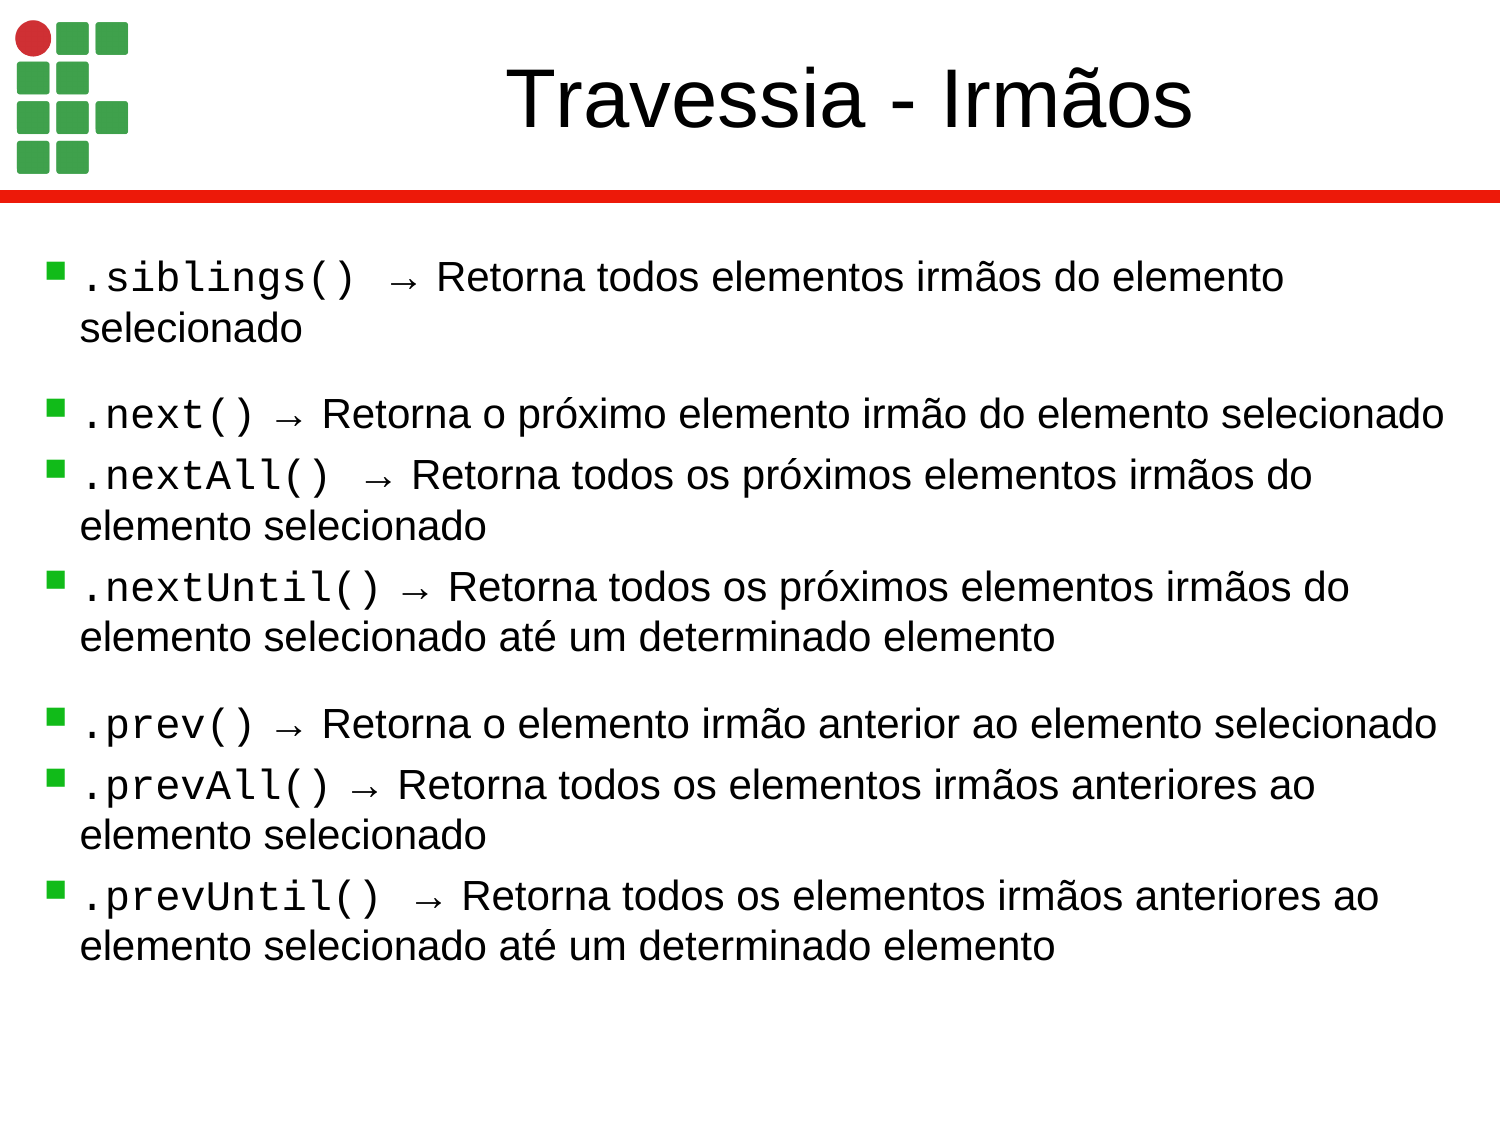

# Travessia - Irmãos
.siblings() → Retorna todos elementos irmãos do elemento selecionado
.next() → Retorna o próximo elemento irmão do elemento selecionado
.nextAll() → Retorna todos os próximos elementos irmãos do elemento selecionado
.nextUntil() → Retorna todos os próximos elementos irmãos do elemento selecionado até um determinado elemento
.prev() → Retorna o elemento irmão anterior ao elemento selecionado
.prevAll() → Retorna todos os elementos irmãos anteriores ao elemento selecionado
.prevUntil() → Retorna todos os elementos irmãos anteriores ao elemento selecionado até um determinado elemento